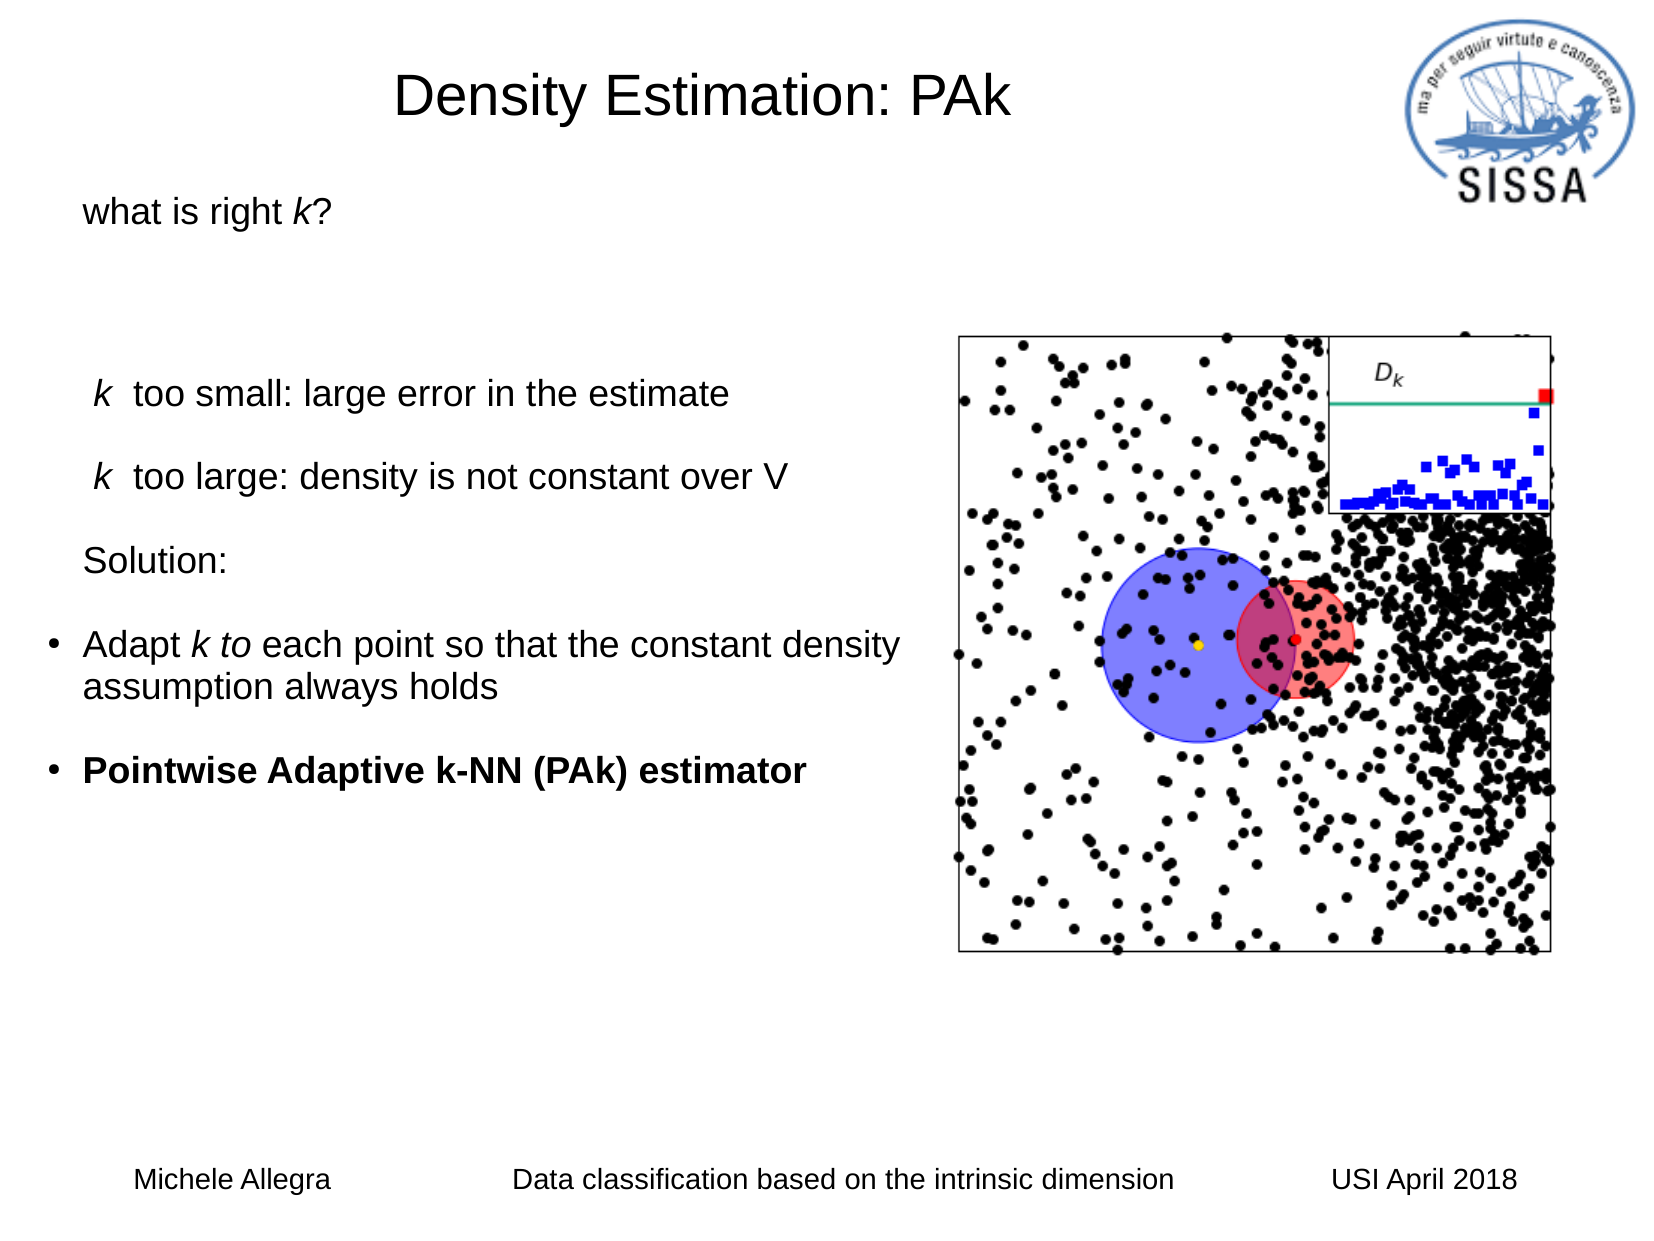

what is right k?
 k too small: large error in the estimate
 k too large: density is not constant over V
Solution:
Adapt k to each point so that the constant density assumption always holds
Pointwise Adaptive k-NN (PAk) estimator
# Density Estimation: PAk
Michele Allegra Data classification based on the intrinsic dimension USI April 2018